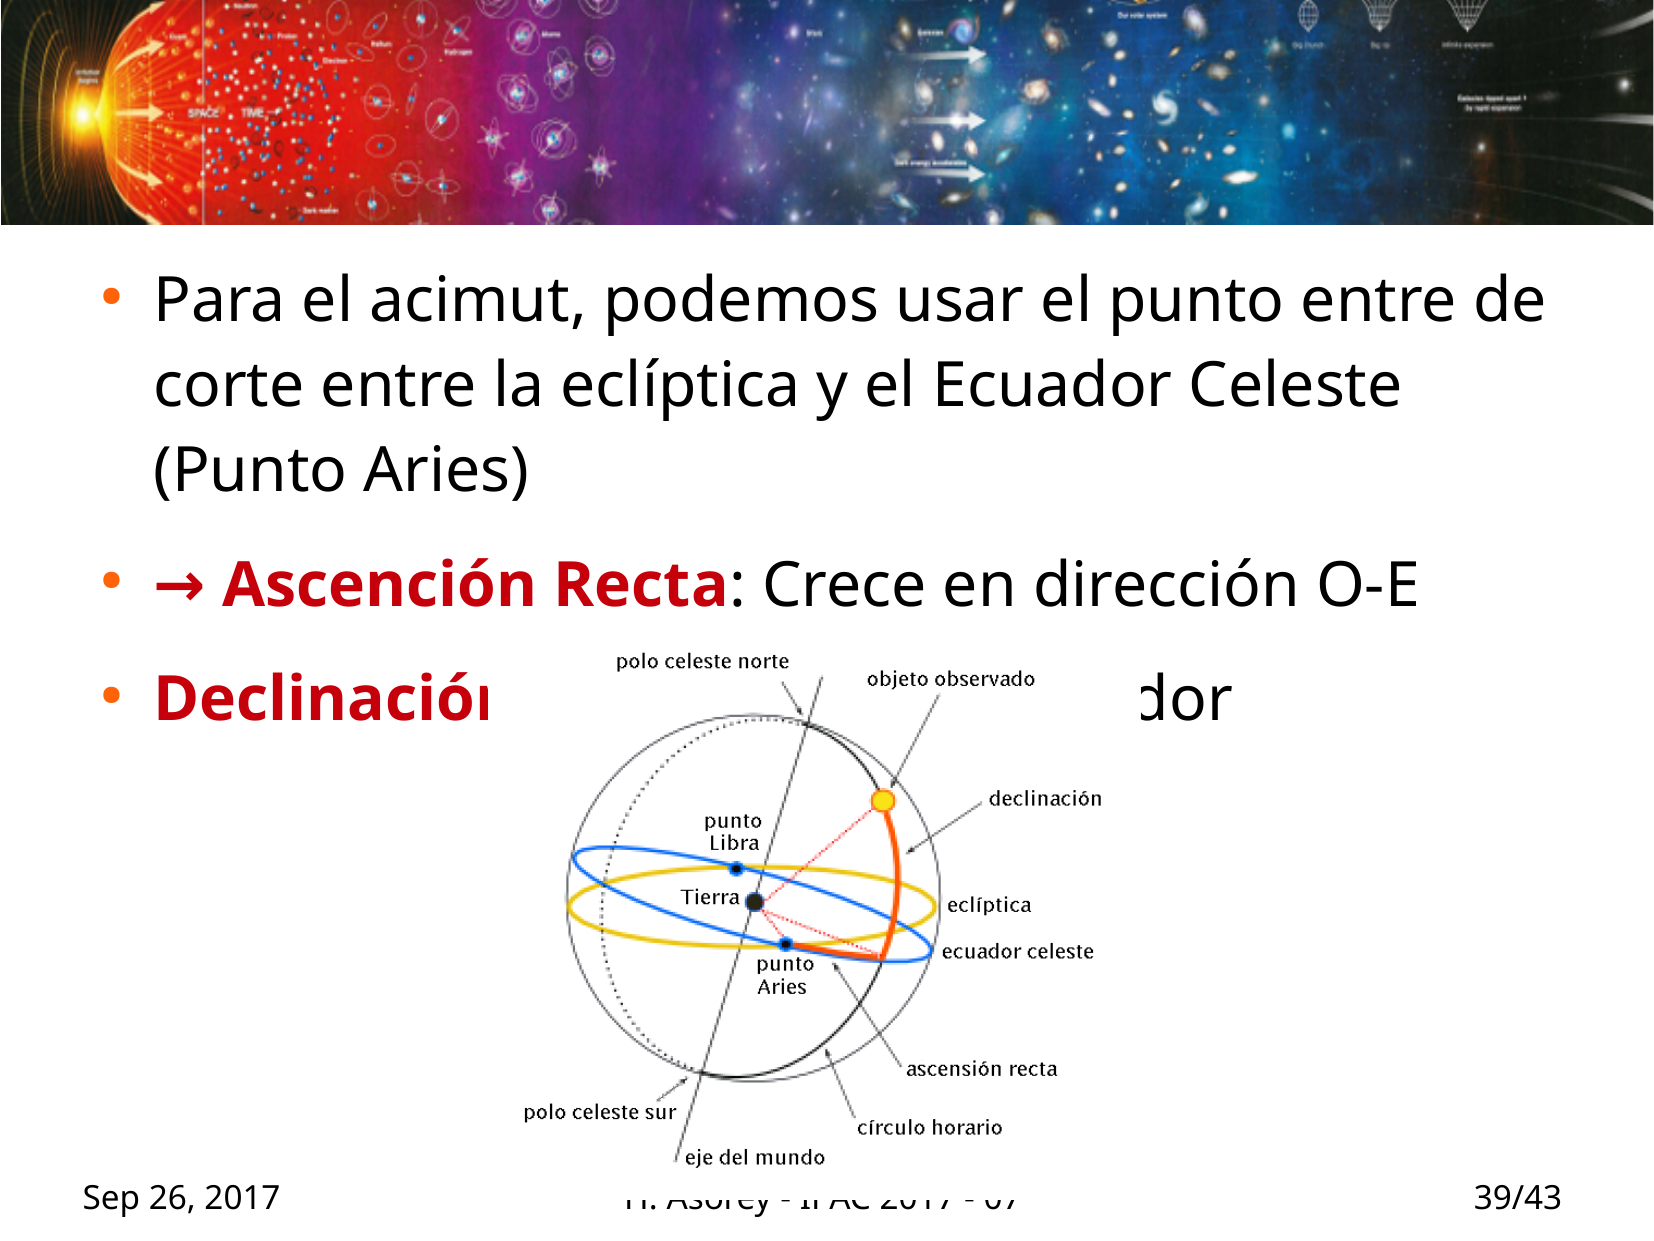

#
Para el acimut, podemos usar el punto entre de corte entre la eclíptica y el Ecuador Celeste (Punto Aries)
→ Ascención Recta: Crece en dirección O-E
Declinación: Altura sobre el Ecuador
Sep 26, 2017
H. Asorey - IPAC 2017 - 07
39